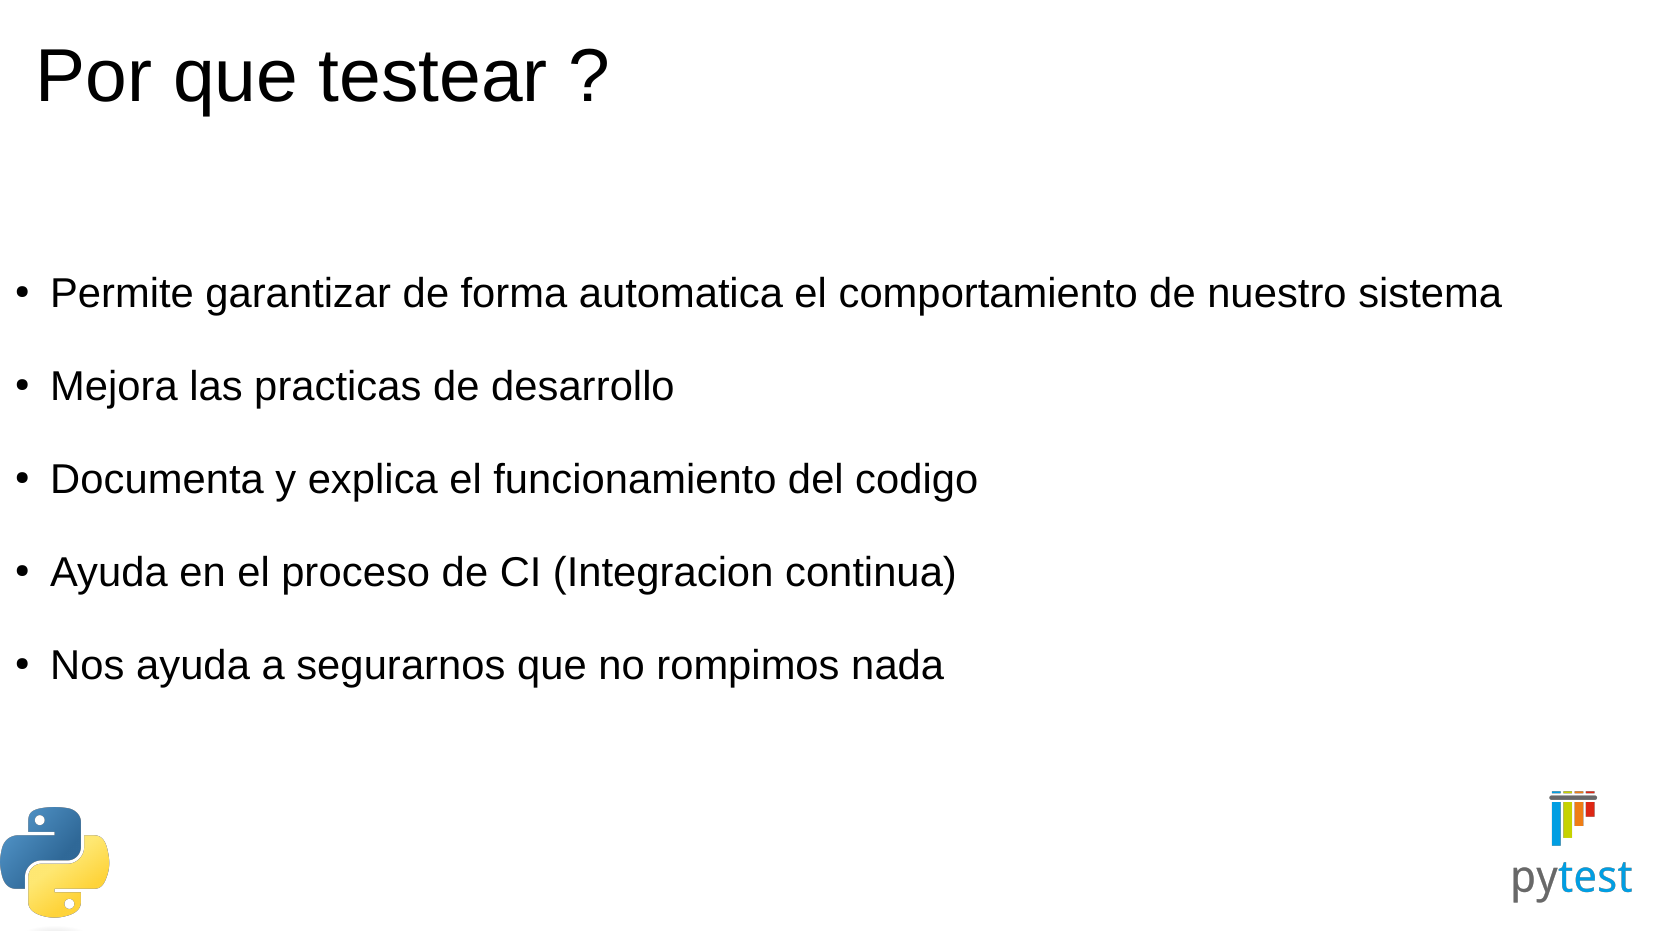

Por que testear ?
Permite garantizar de forma automatica el comportamiento de nuestro sistema
Mejora las practicas de desarrollo
Documenta y explica el funcionamiento del codigo
Ayuda en el proceso de CI (Integracion continua)
Nos ayuda a segurarnos que no rompimos nada